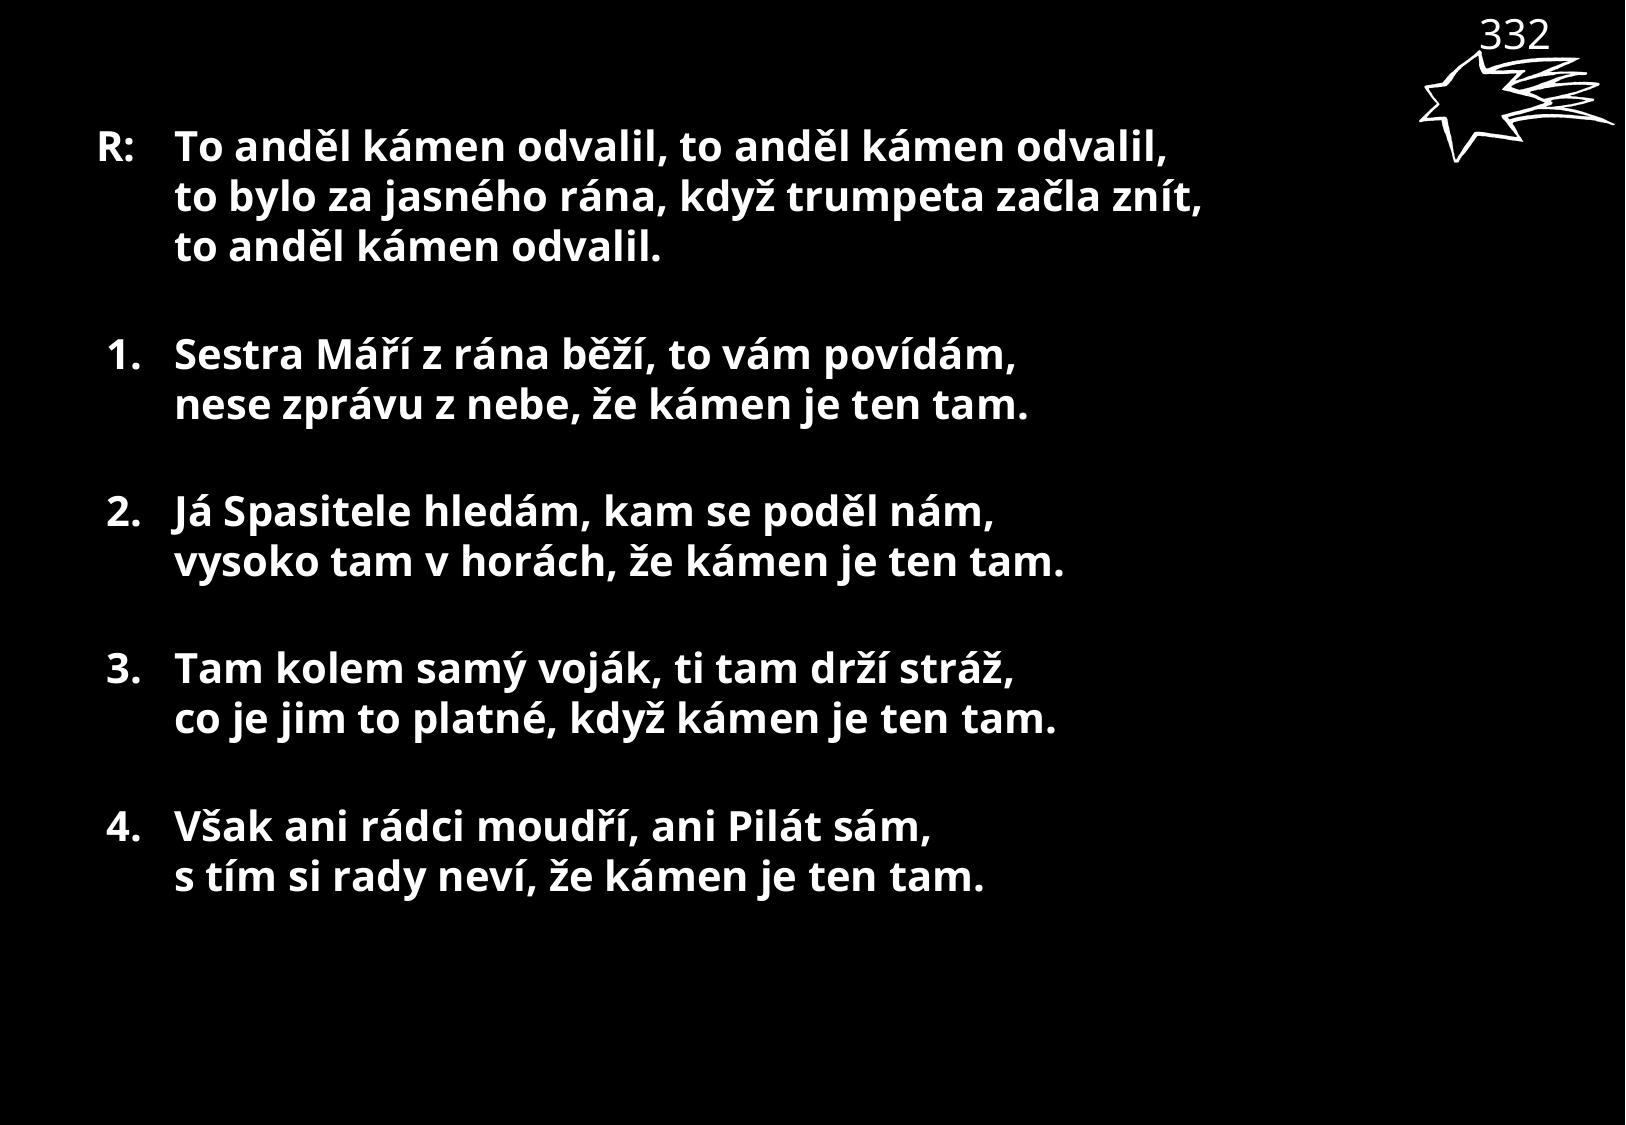

332
# R: 	To anděl kámen odvalil, to anděl kámen odvalil, to bylo za jasného rána, když trumpeta začla znít, to anděl kámen odvalil.
 1.	Sestra Máří z rána běží, to vám povídám,
nese zprávu z nebe, že kámen je ten tam.
 2.	Já Spasitele hledám, kam se poděl nám,
vysoko tam v horách, že kámen je ten tam.
 3.	Tam kolem samý voják, ti tam drží stráž,
co je jim to platné, když kámen je ten tam.
 4.	Však ani rádci moudří, ani Pilát sám,
s tím si rady neví, že kámen je ten tam.